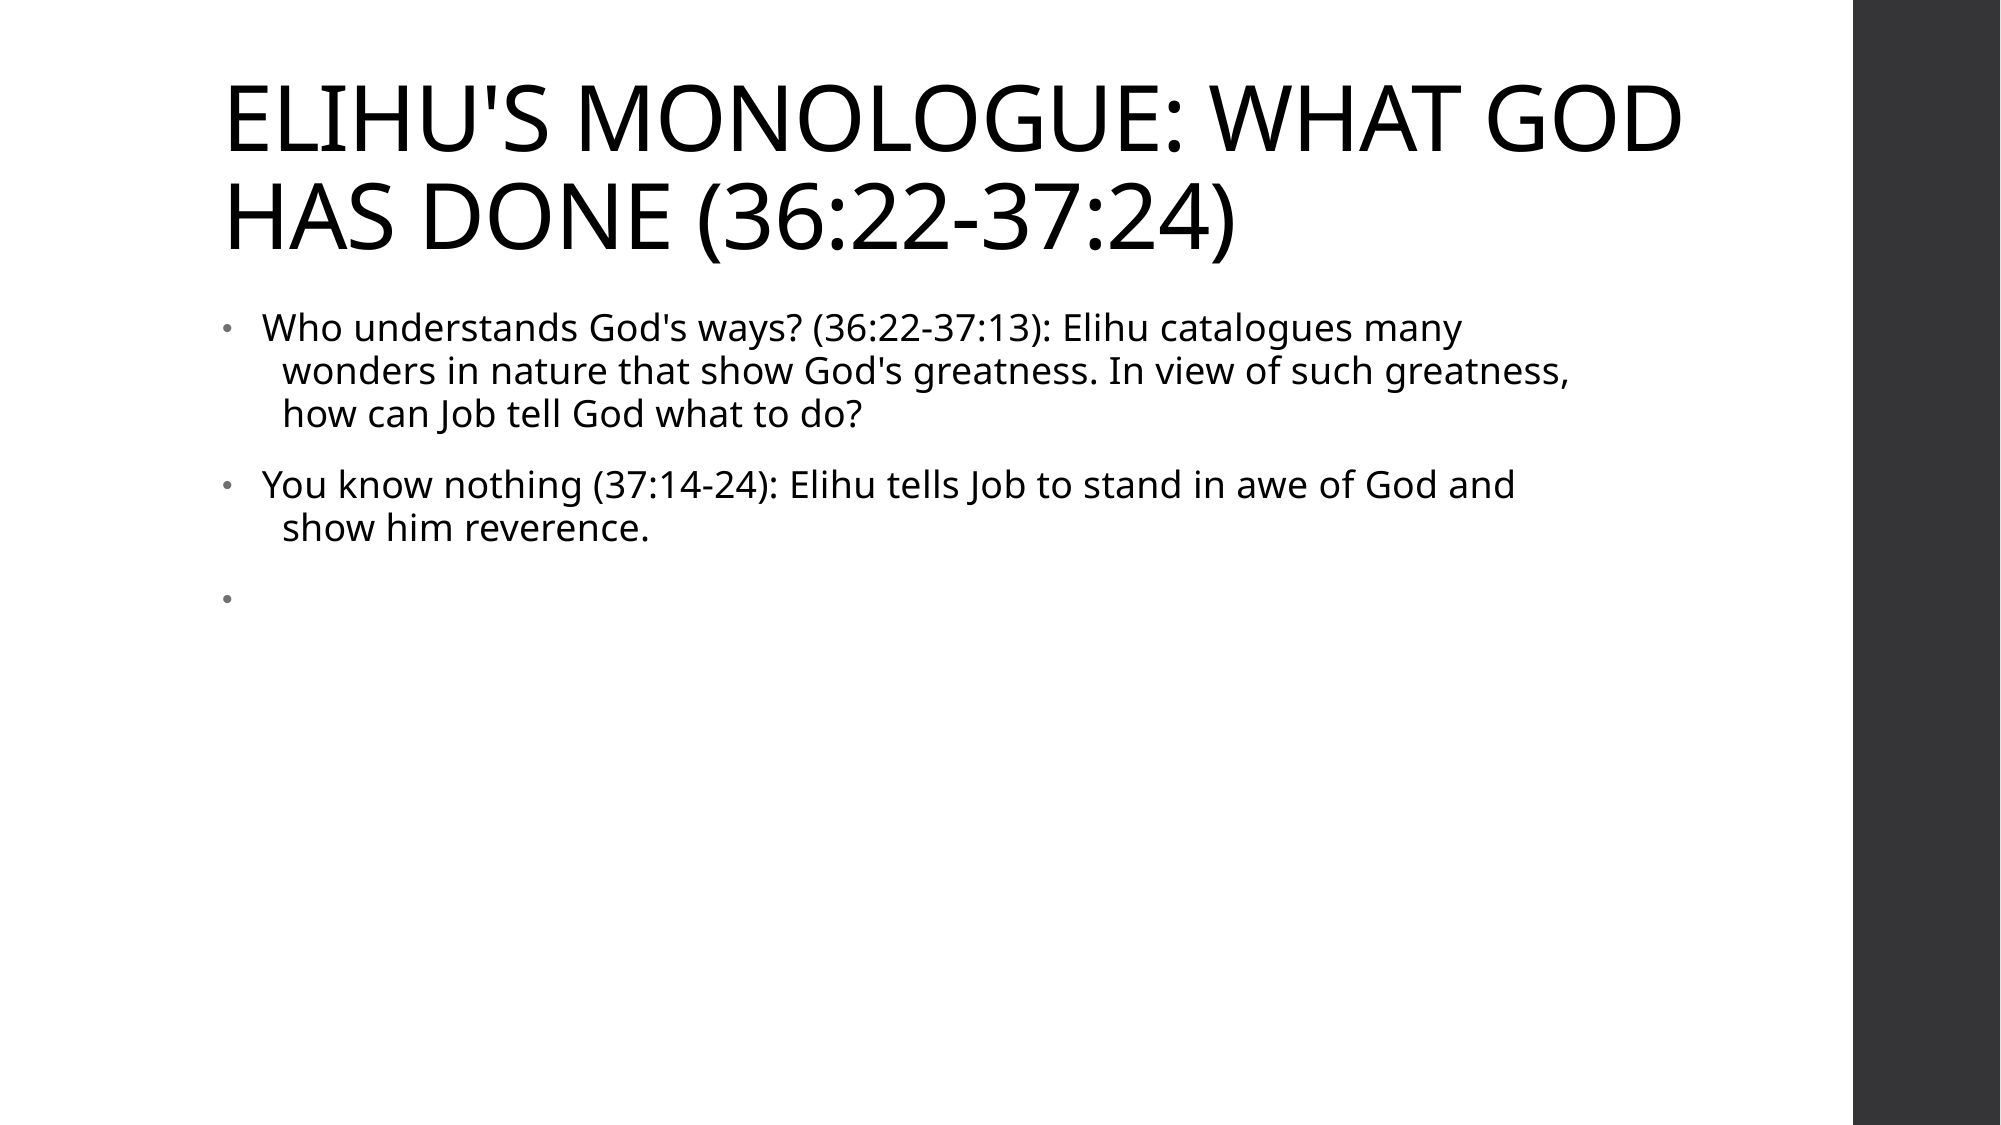

# ELIHU'S MONOLOGUE: WHAT GOD HAS DONE (36:22-37:24)
 Who understands God's ways? (36:22-37:13): Elihu catalogues many wonders in nature that show God's greatness. In view of such greatness, how can Job tell God what to do?
 You know nothing (37:14-24): Elihu tells Job to stand in awe of God and show him reverence.